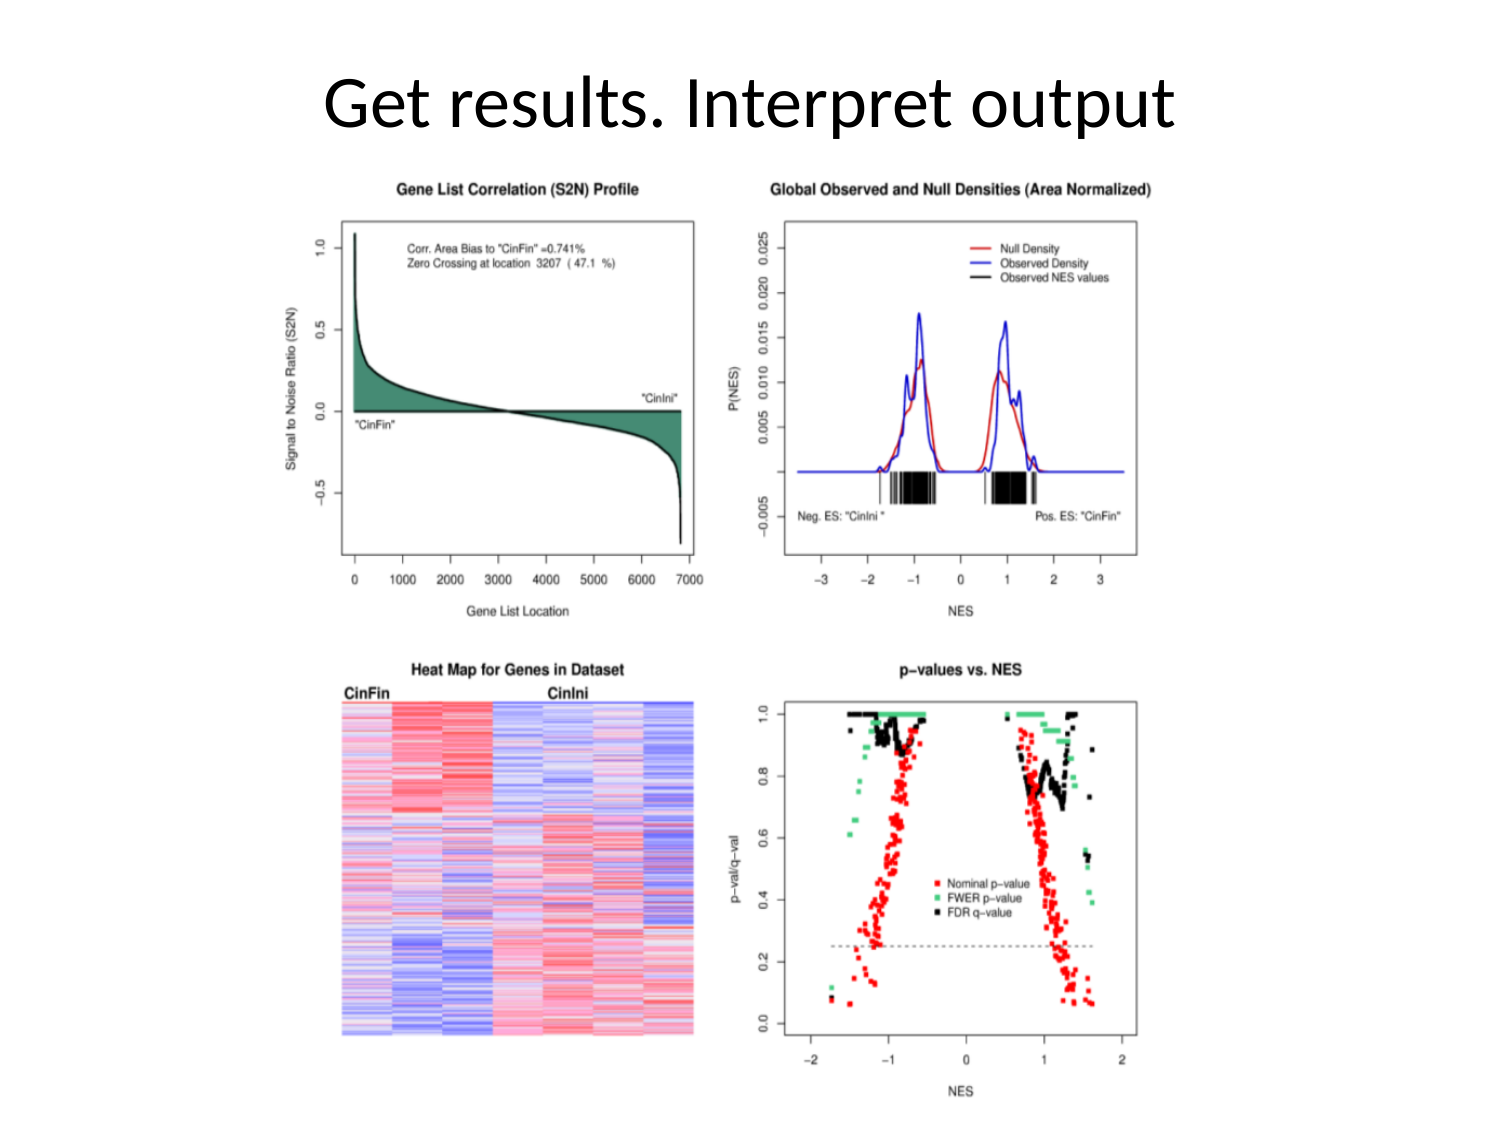

# Get results. Interpret output
6. Example tool: GSEA